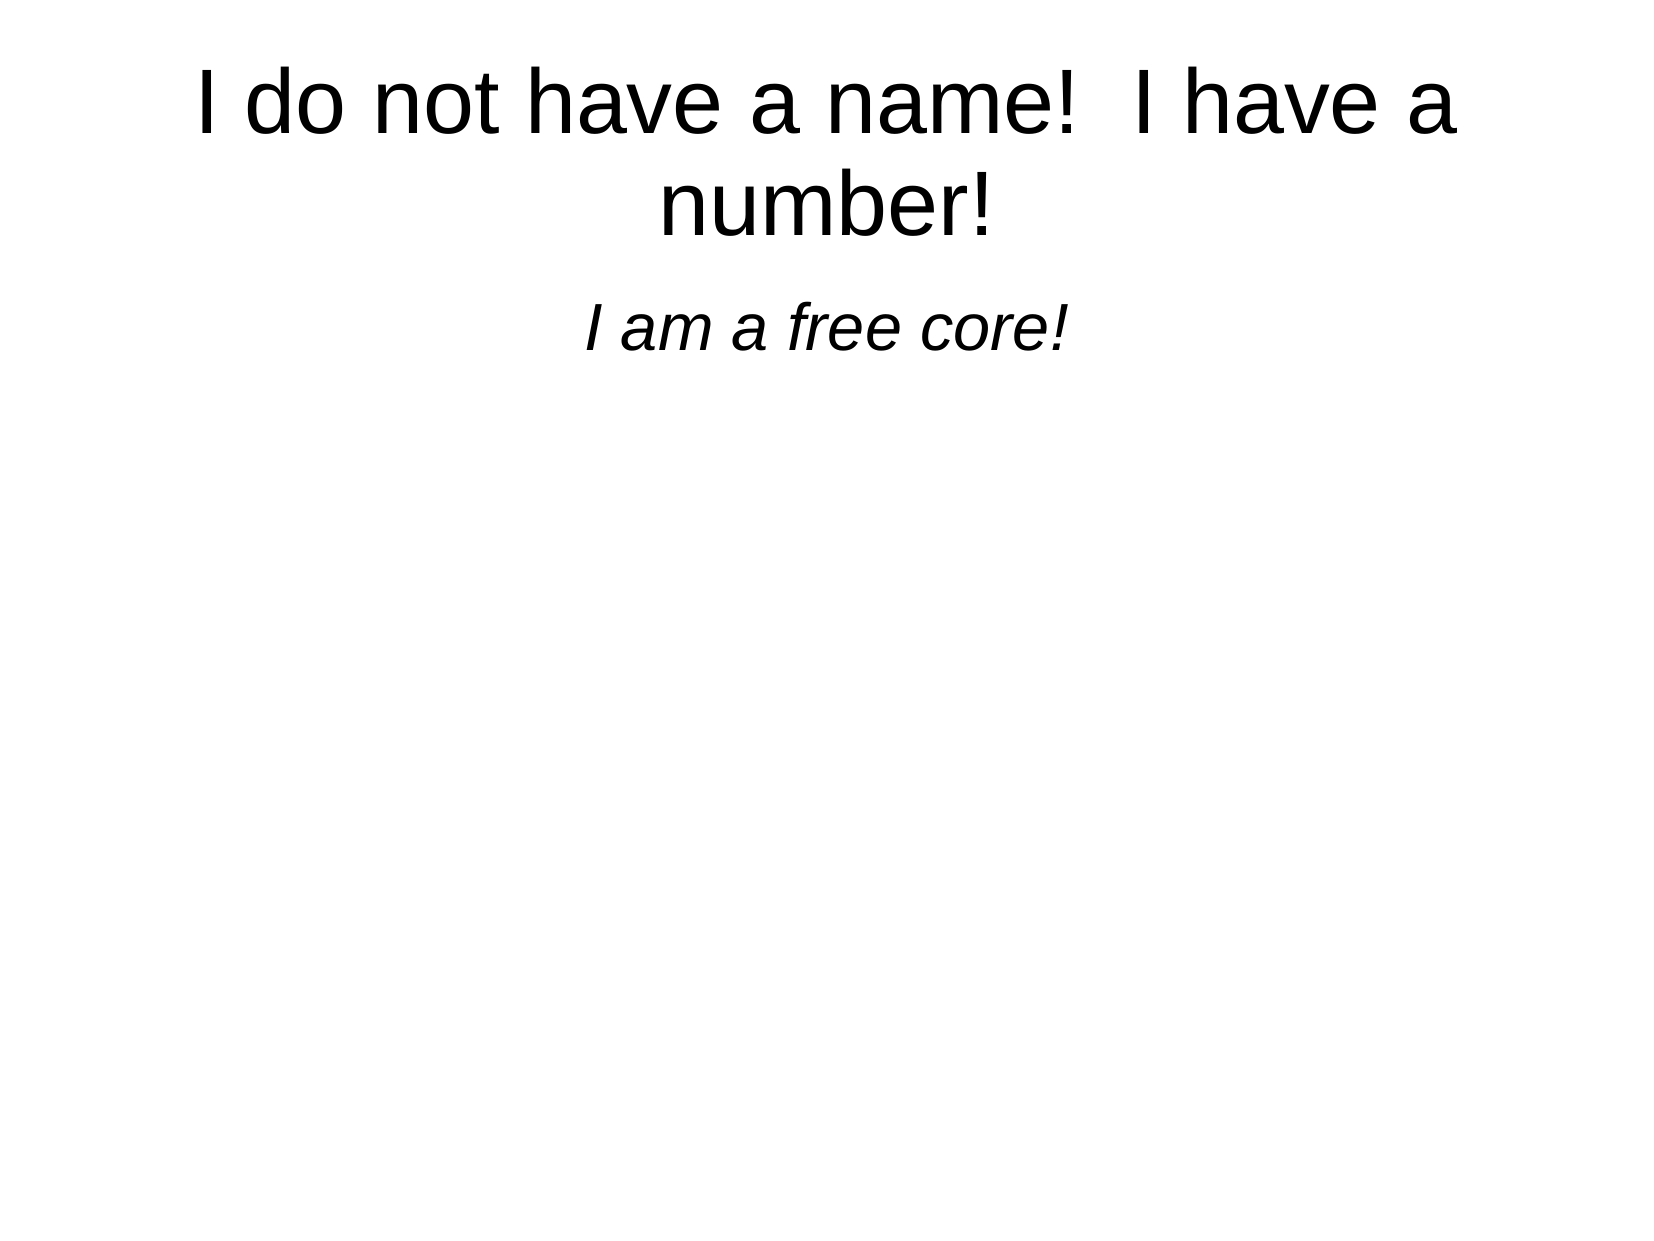

# I do not have a name! I have a number!
I am a free core!